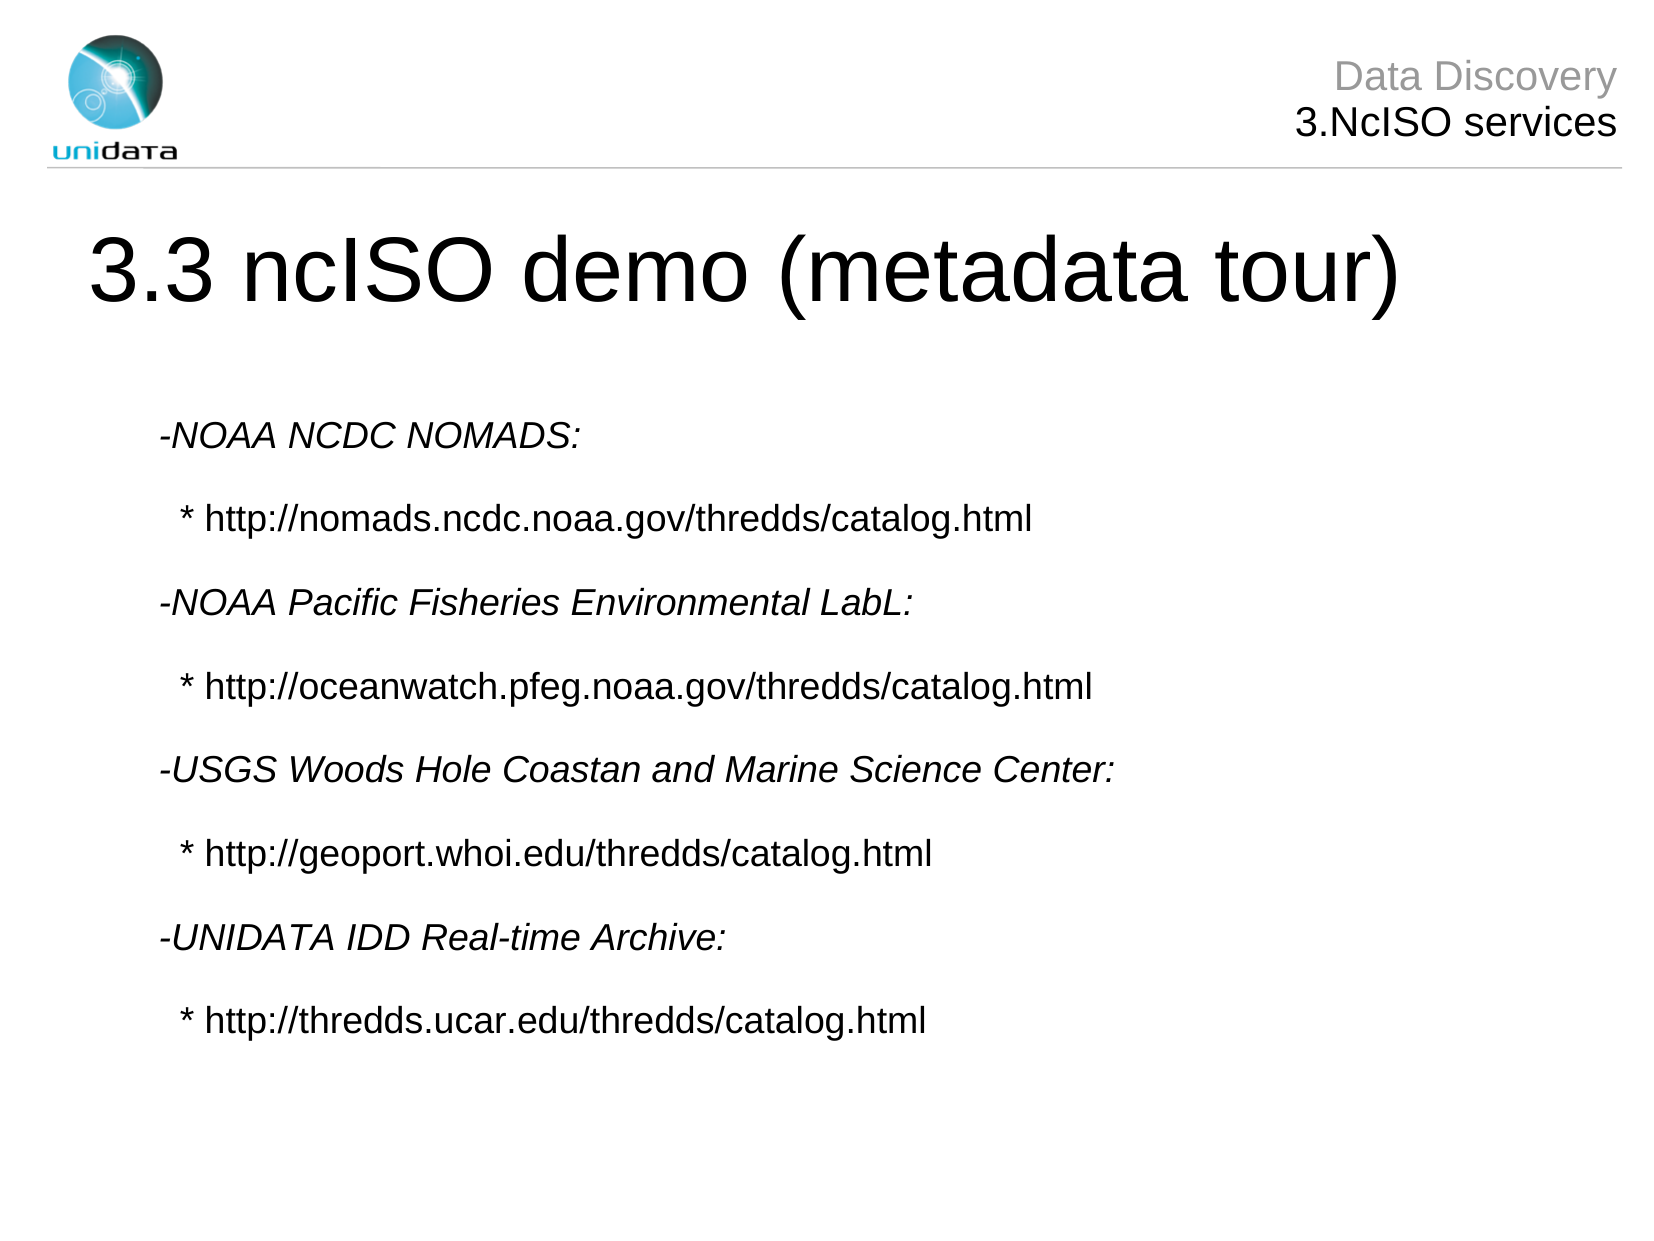

Data Discovery
3.NcISO services
# 3.3 ncISO demo (metadata tour)
-NOAA NCDC NOMADS:
 * http://nomads.ncdc.noaa.gov/thredds/catalog.html
-NOAA Pacific Fisheries Environmental LabL:
 * http://oceanwatch.pfeg.noaa.gov/thredds/catalog.html
-USGS Woods Hole Coastan and Marine Science Center:
 * http://geoport.whoi.edu/thredds/catalog.html
-UNIDATA IDD Real-time Archive:
 * http://thredds.ucar.edu/thredds/catalog.html